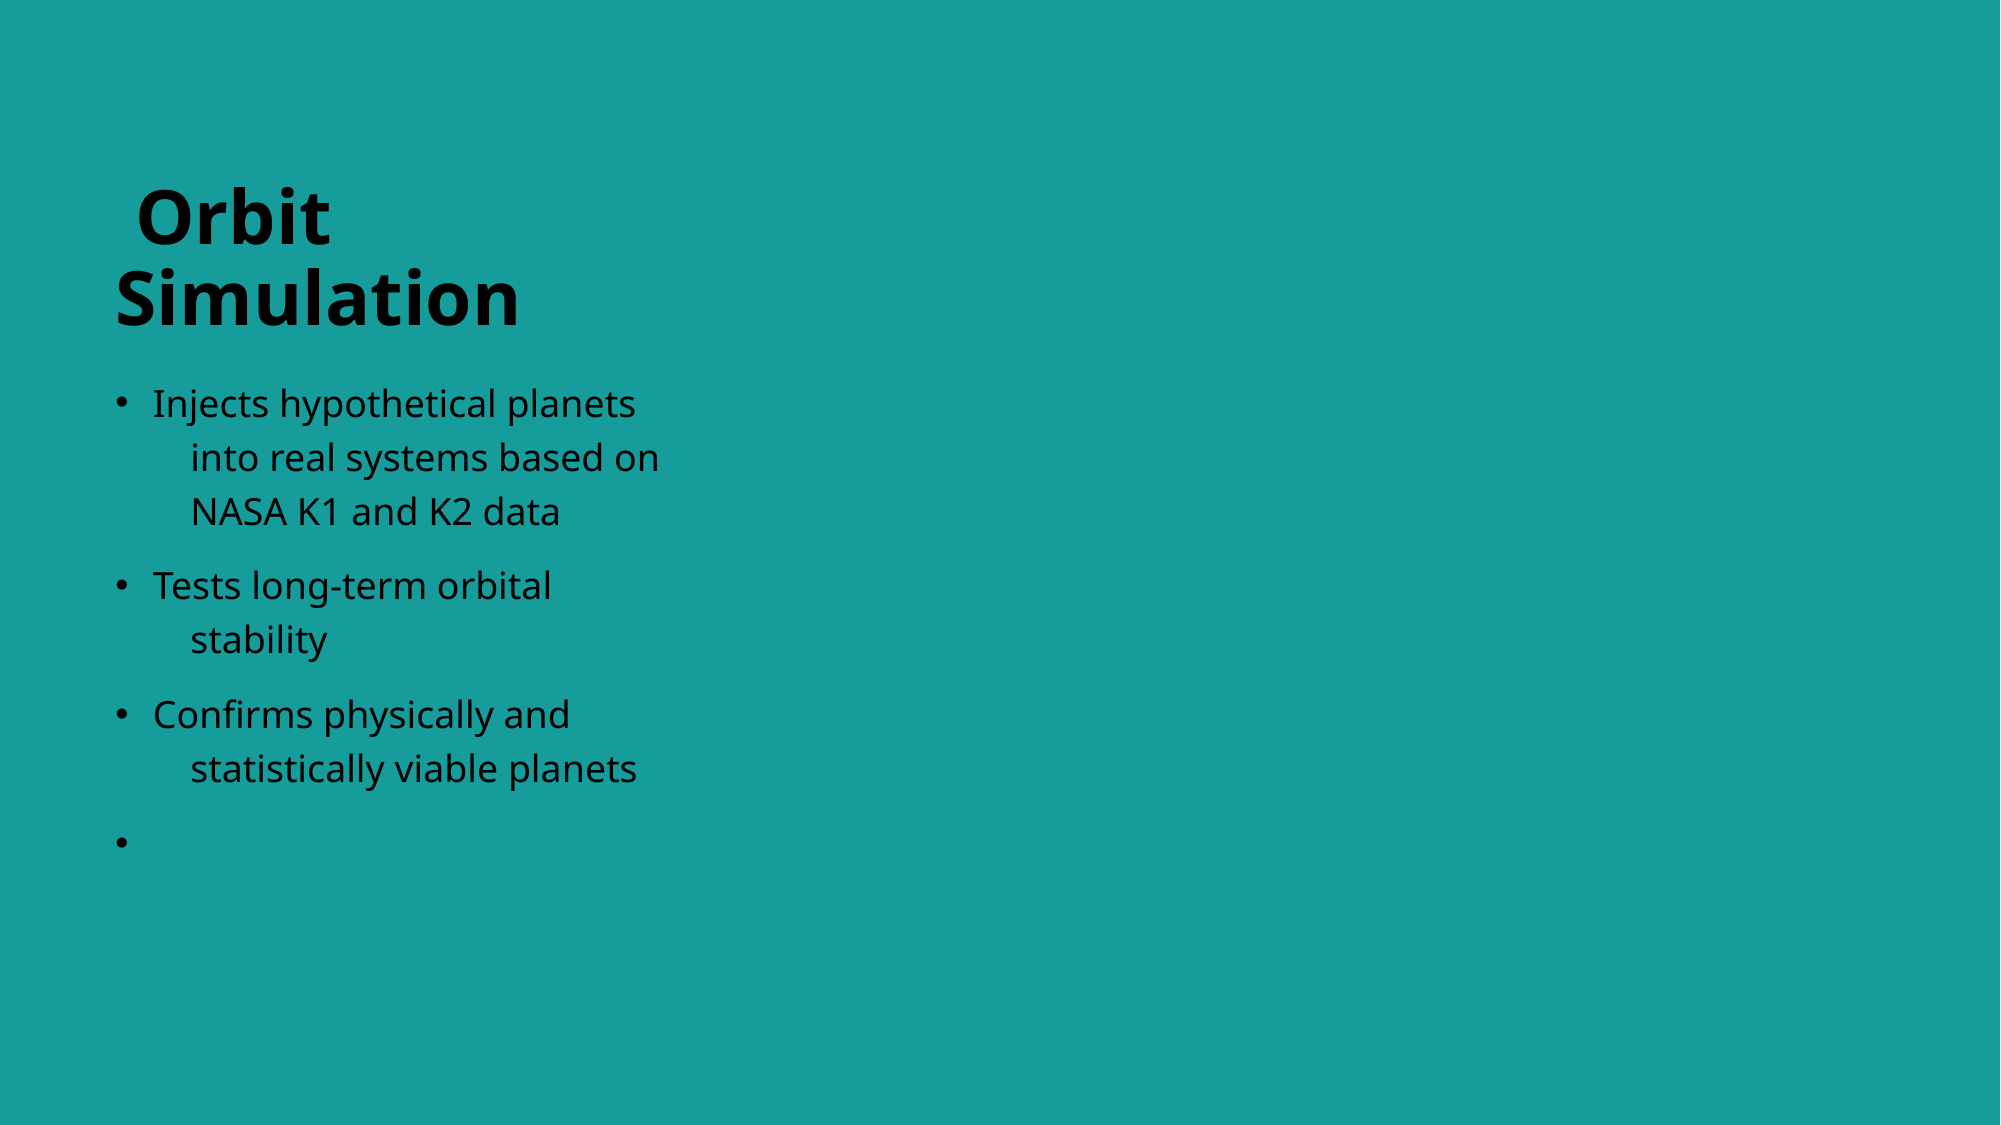

# Orbit Simulation
Injects hypothetical planets into real systems based on NASA K1 and K2 data
Tests long-term orbital stability
Confirms physically and statistically viable planets